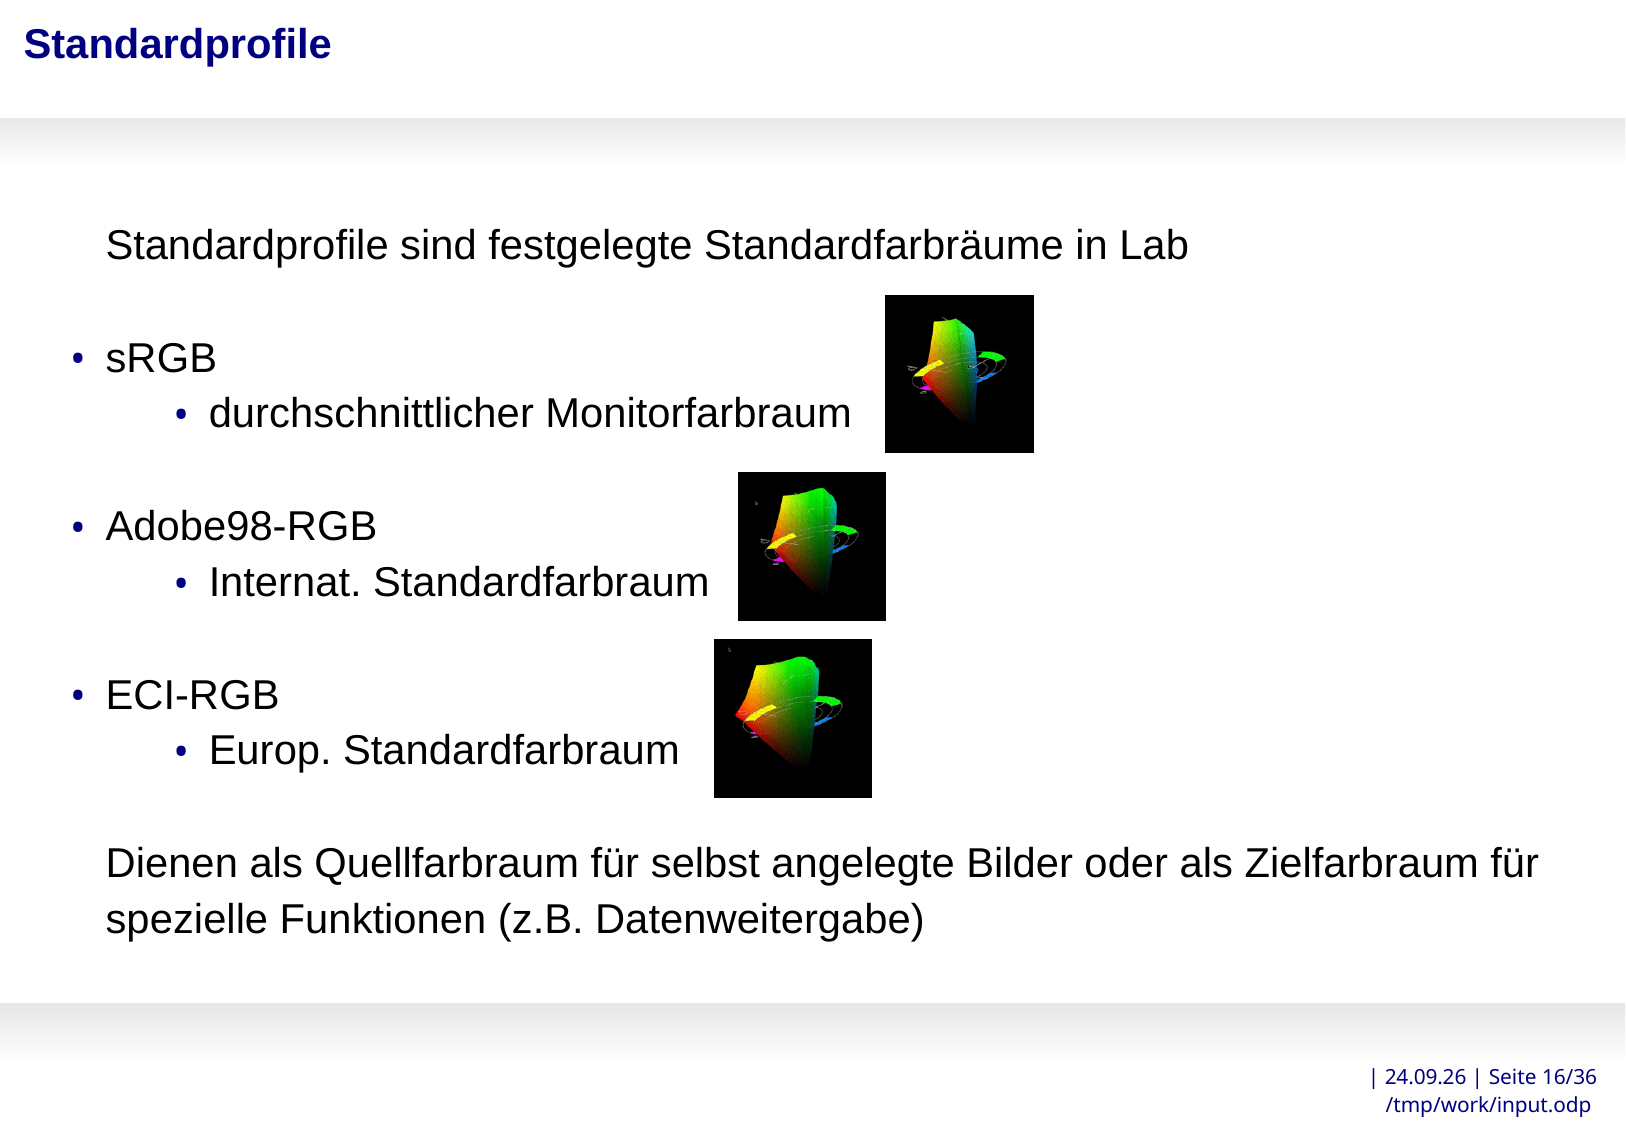

# Standardprofile
Standardprofile sind festgelegte Standardfarbräume in Lab
sRGB
durchschnittlicher Monitorfarbraum
Adobe98-RGB
Internat. Standardfarbraum
ECI-RGB
Europ. Standardfarbraum
Dienen als Quellfarbraum für selbst angelegte Bilder oder als Zielfarbraum für spezielle Funktionen (z.B. Datenweitergabe)